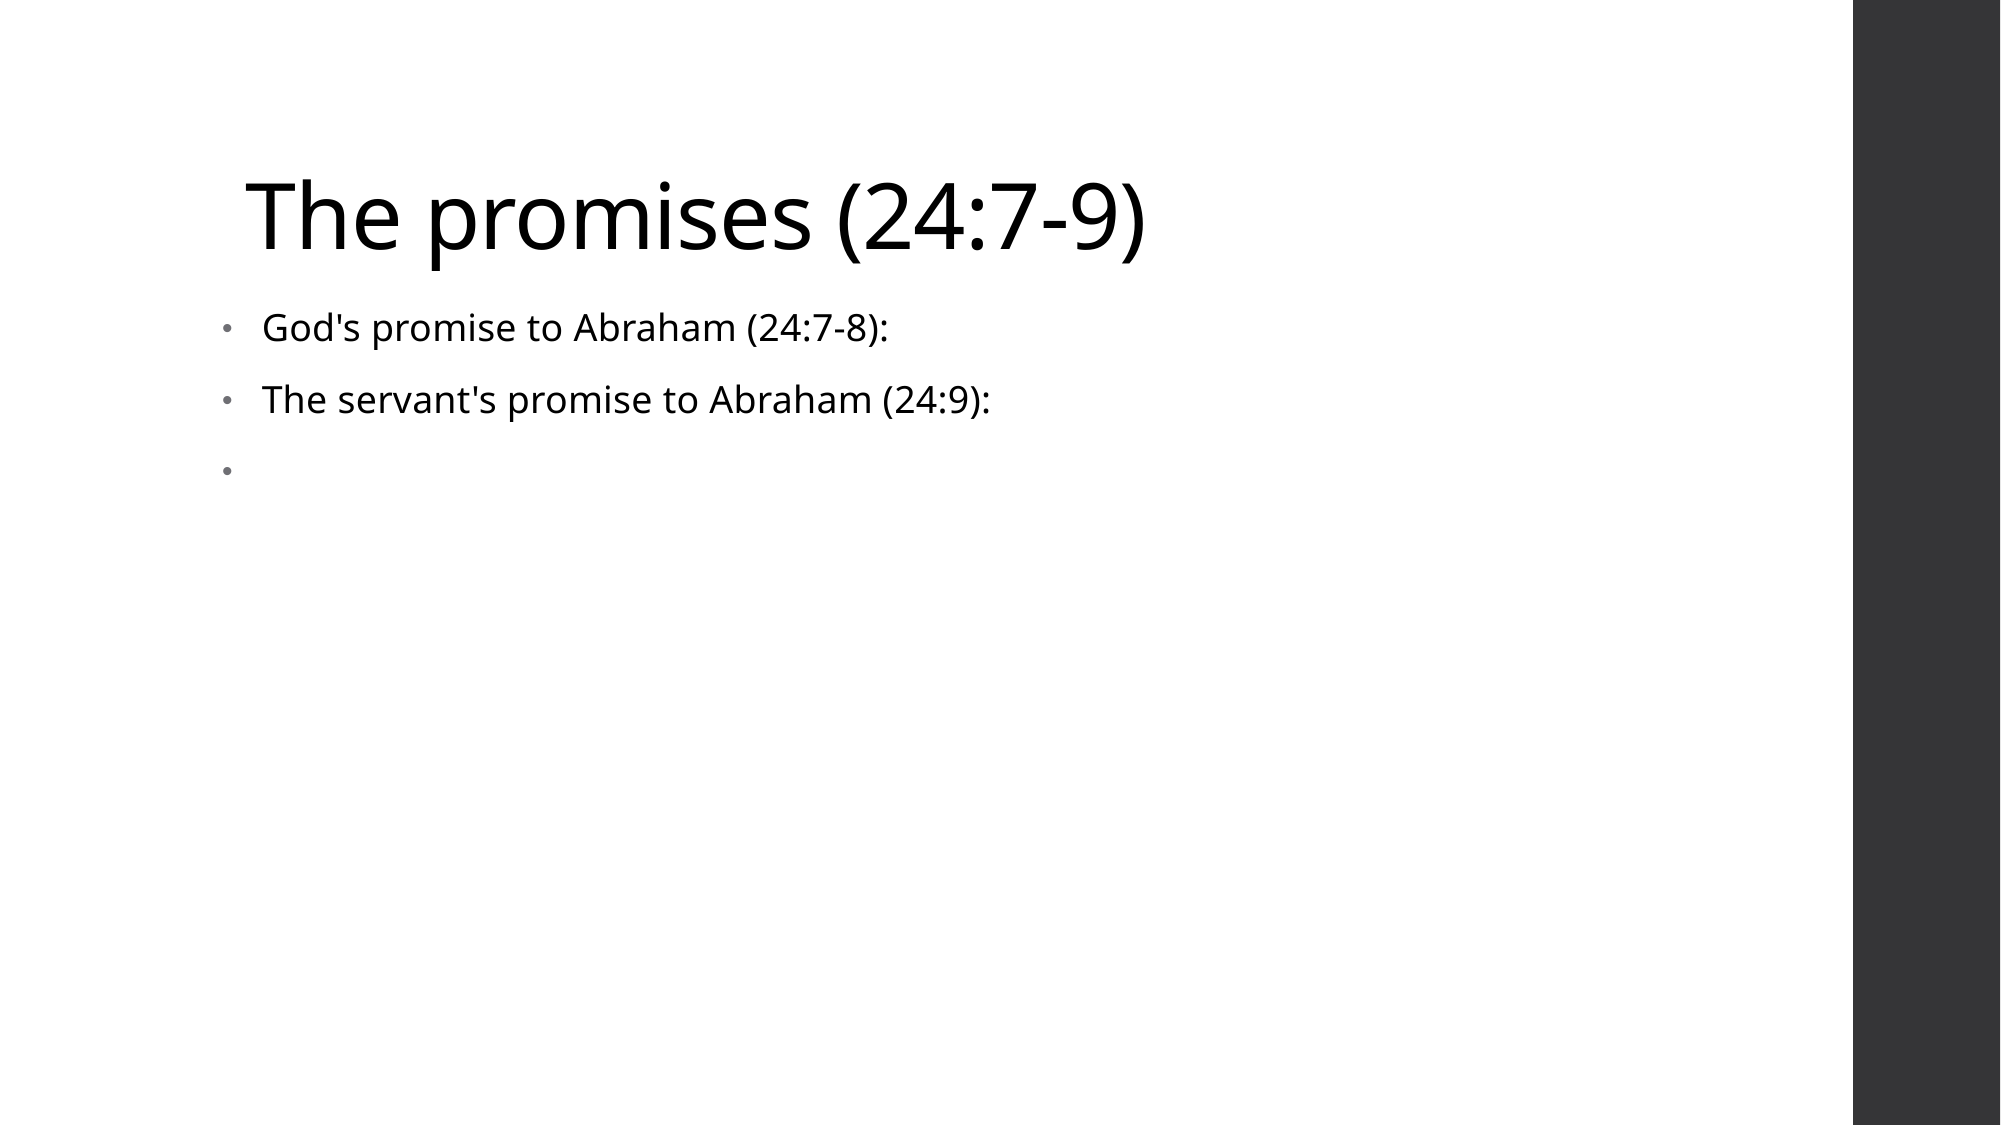

# The promises (24:7-9)
 God's promise to Abraham (24:7-8):
 The servant's promise to Abraham (24:9):